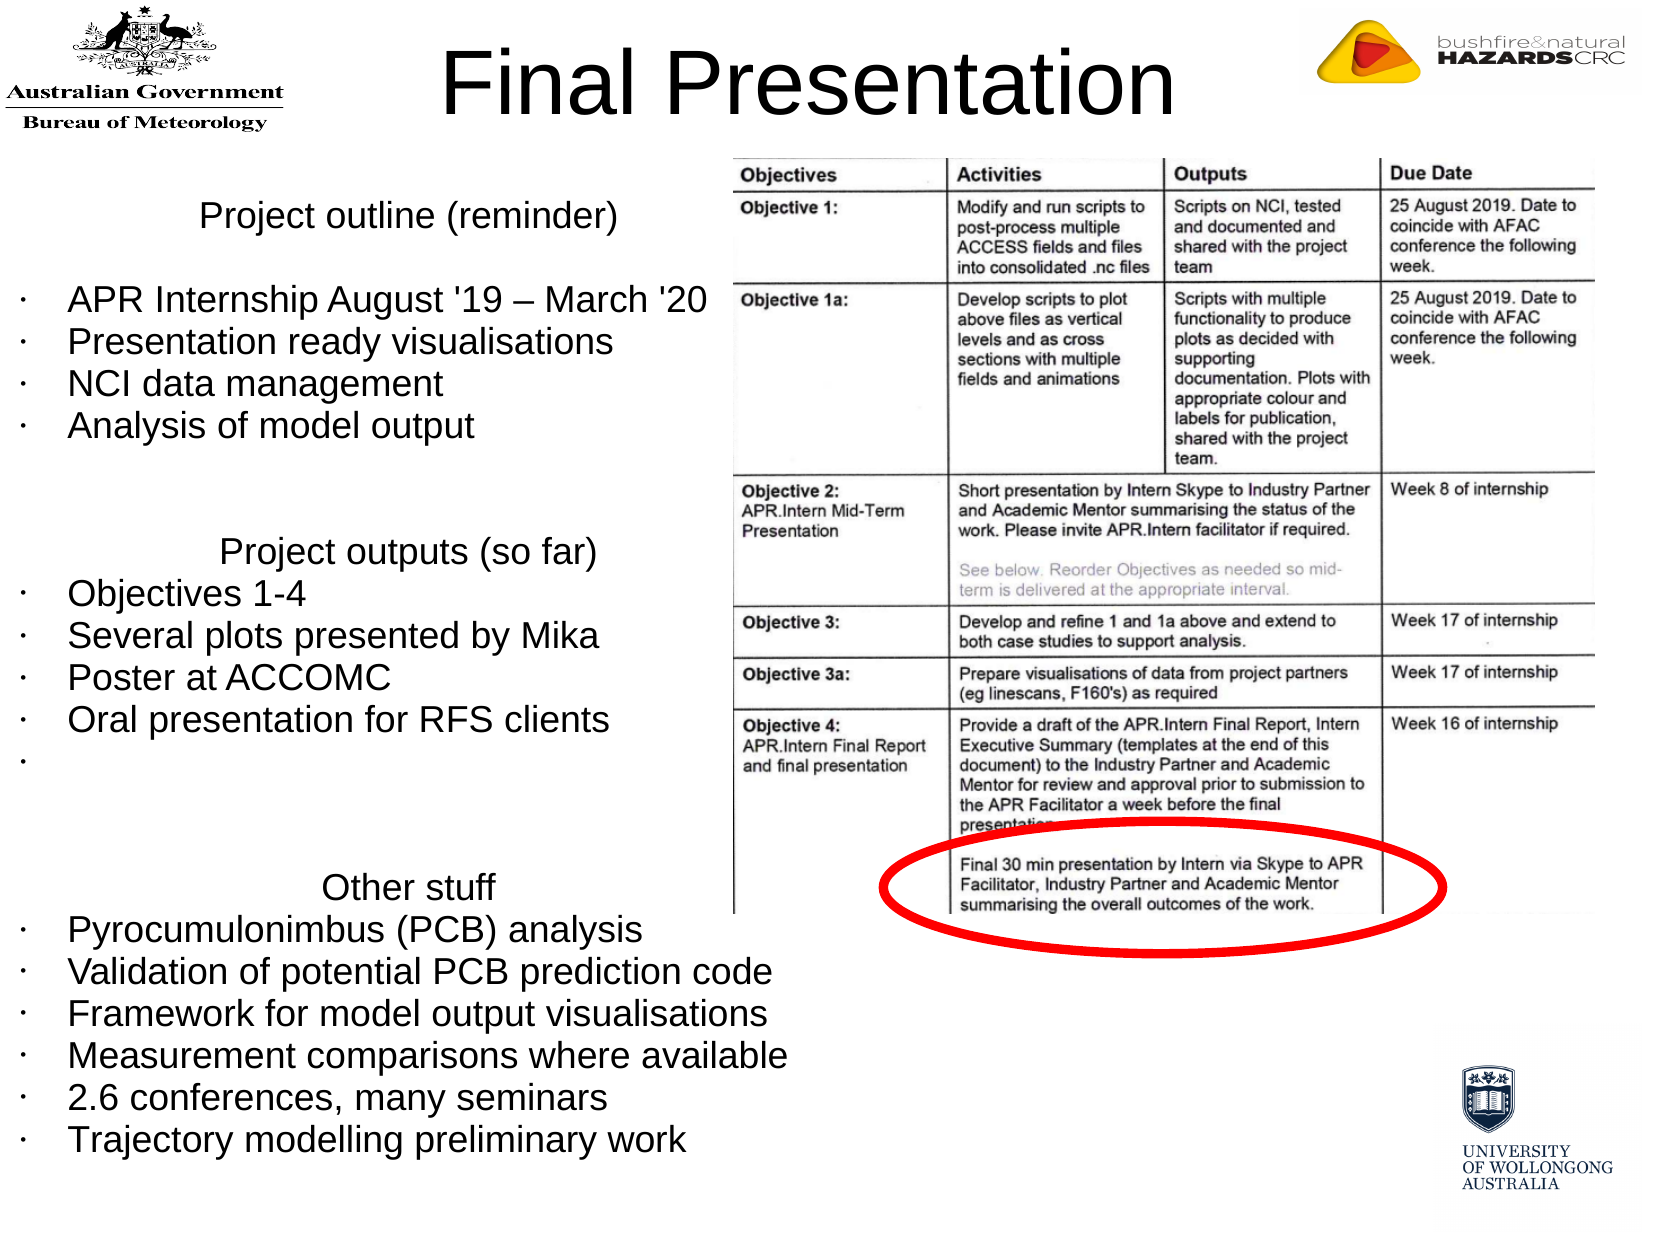

Final Presentation
Project outline (reminder)
APR Internship August '19 – March '20
Presentation ready visualisations
NCI data management
Analysis of model output
Project outputs (so far)
Objectives 1-4
Several plots presented by Mika
Poster at ACCOMC
Oral presentation for RFS clients
Other stuff
Pyrocumulonimbus (PCB) analysis
Validation of potential PCB prediction code
Framework for model output visualisations
Measurement comparisons where available
2.6 conferences, many seminars
Trajectory modelling preliminary work